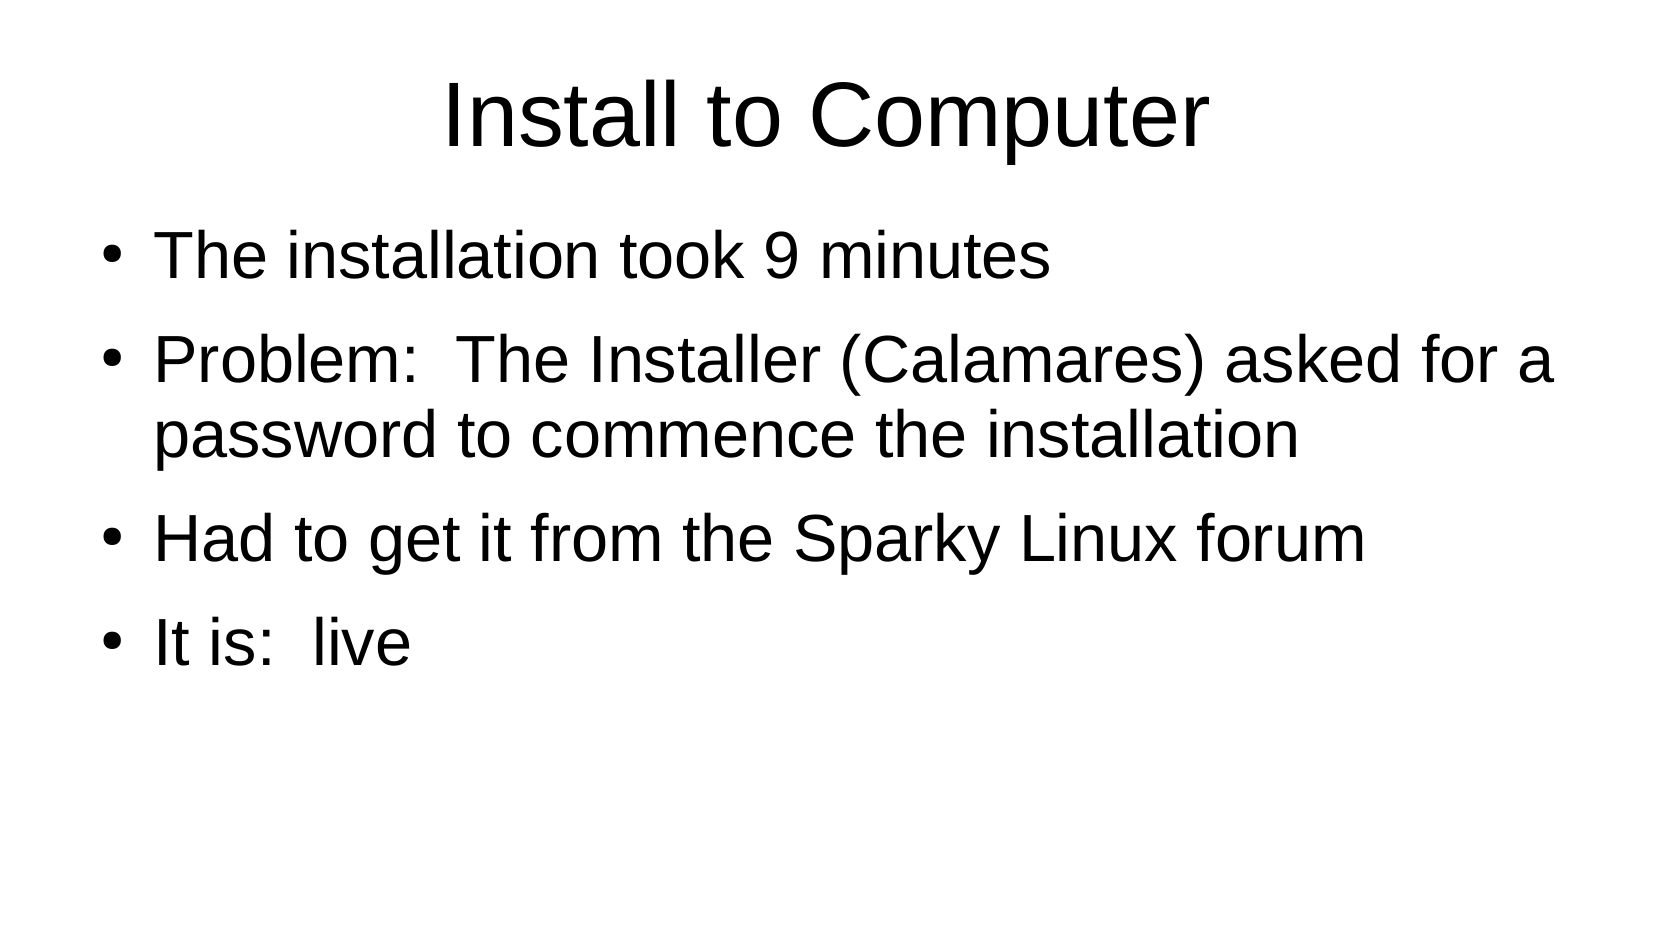

# Install to Computer
The installation took 9 minutes
Problem: The Installer (Calamares) asked for a password to commence the installation
Had to get it from the Sparky Linux forum
It is: live